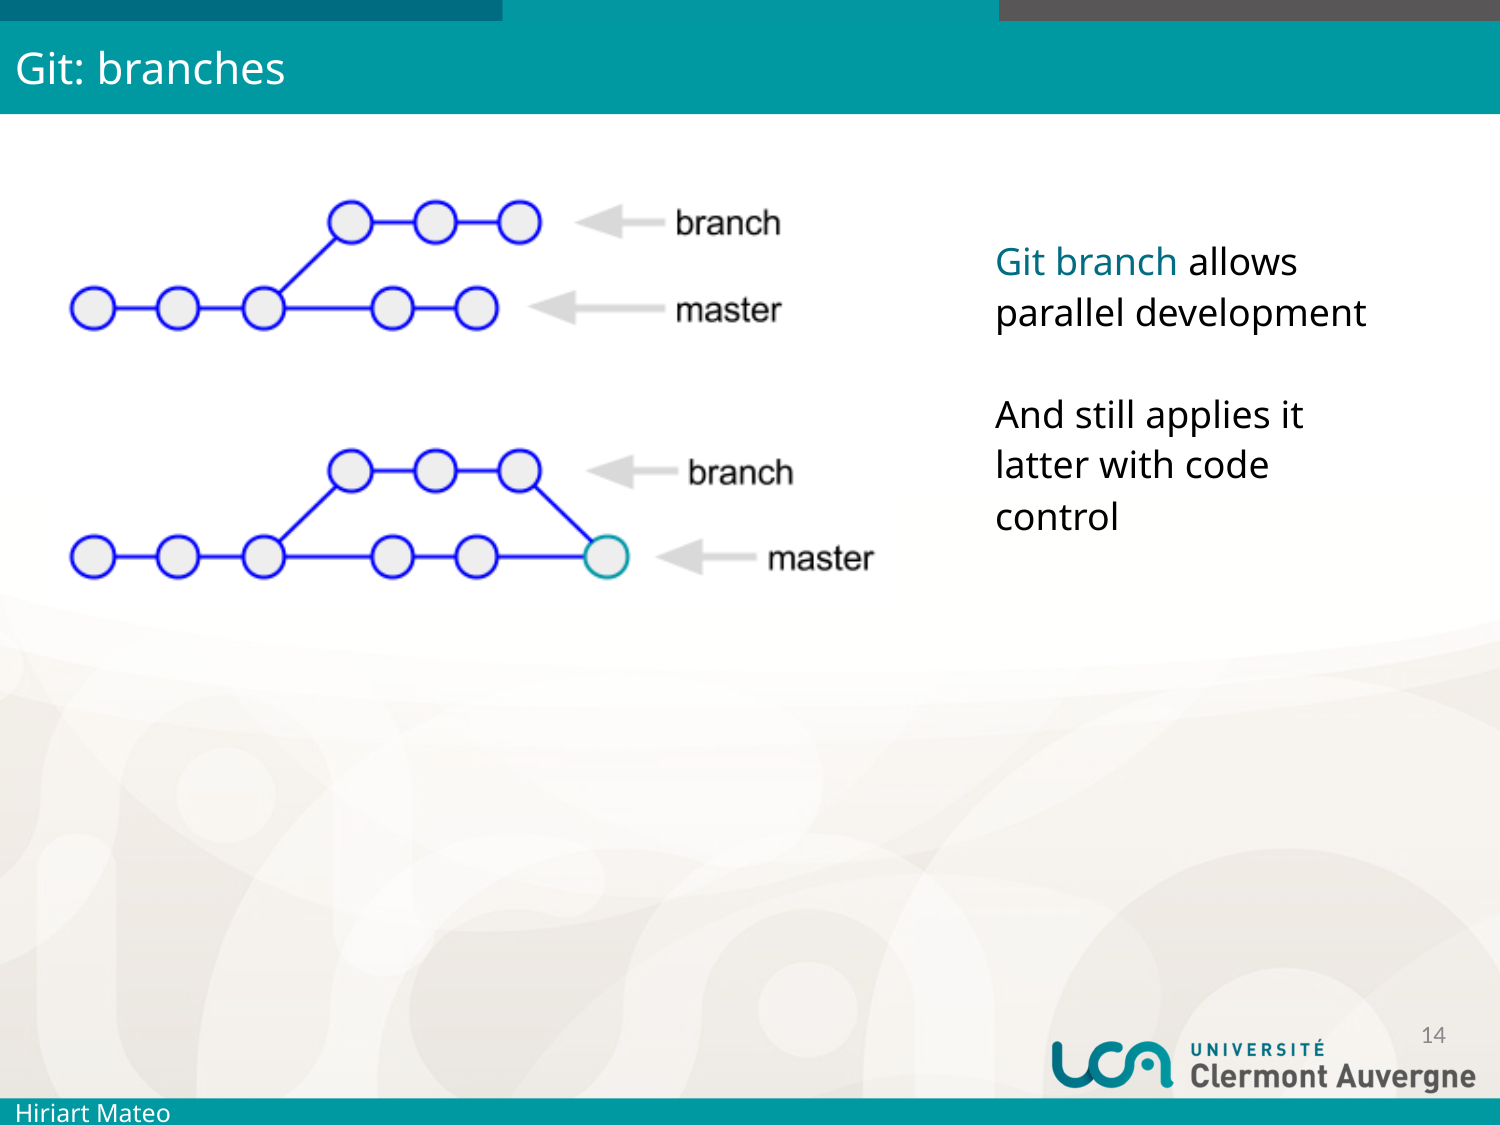

Git: branches
Git branch allows parallel development
And still applies it latter with code control
14
Hiriart Mateo